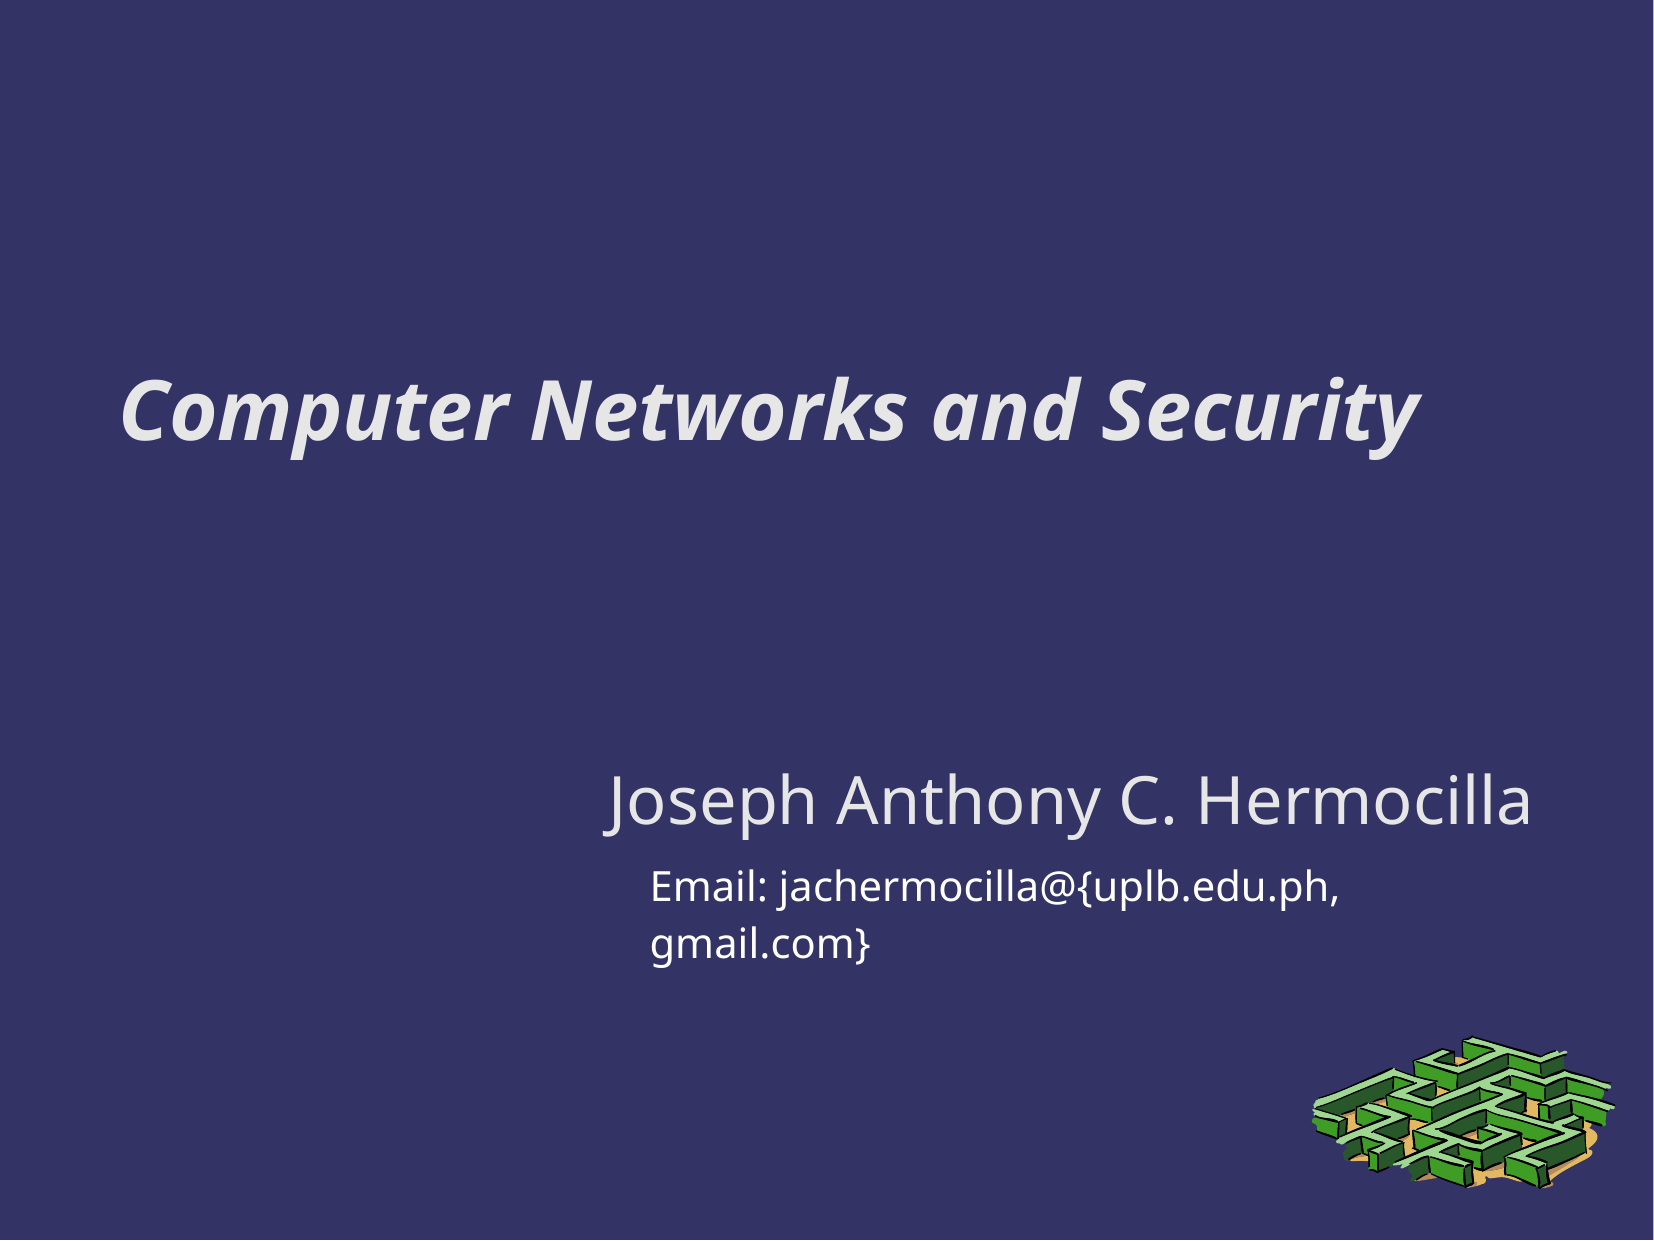

# Computer Networks and Security
Joseph Anthony C. Hermocilla
Email: jachermocilla@{uplb.edu.ph, gmail.com}